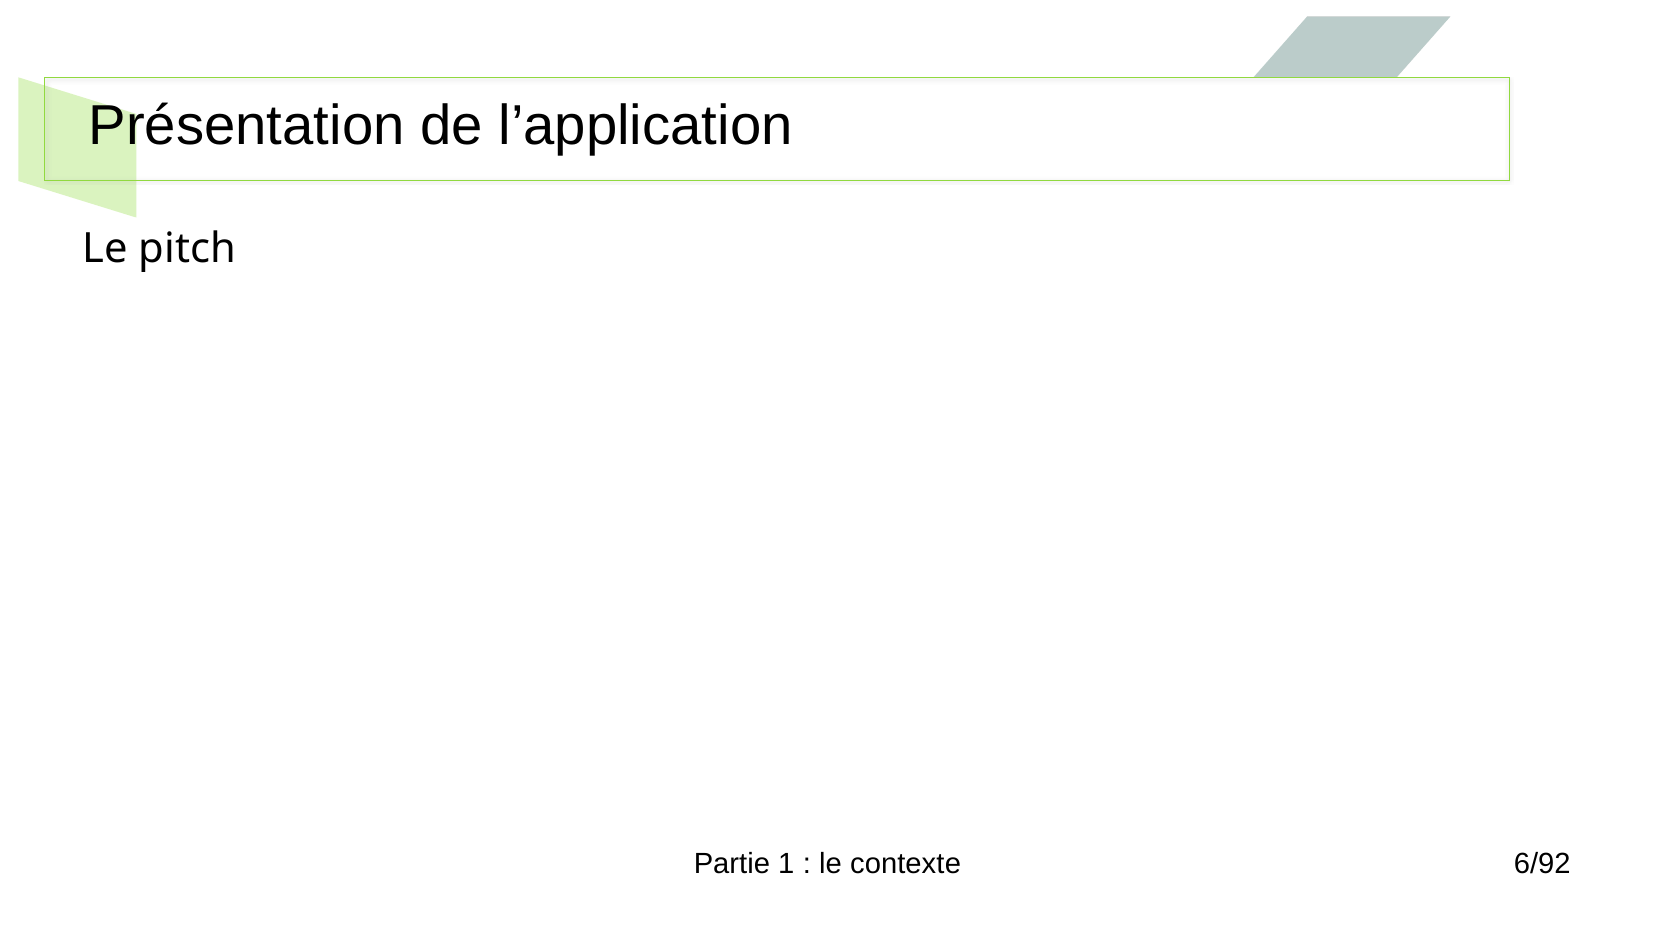

# Présentation de l’application
Le pitch
Partie 1 : le contexte
6